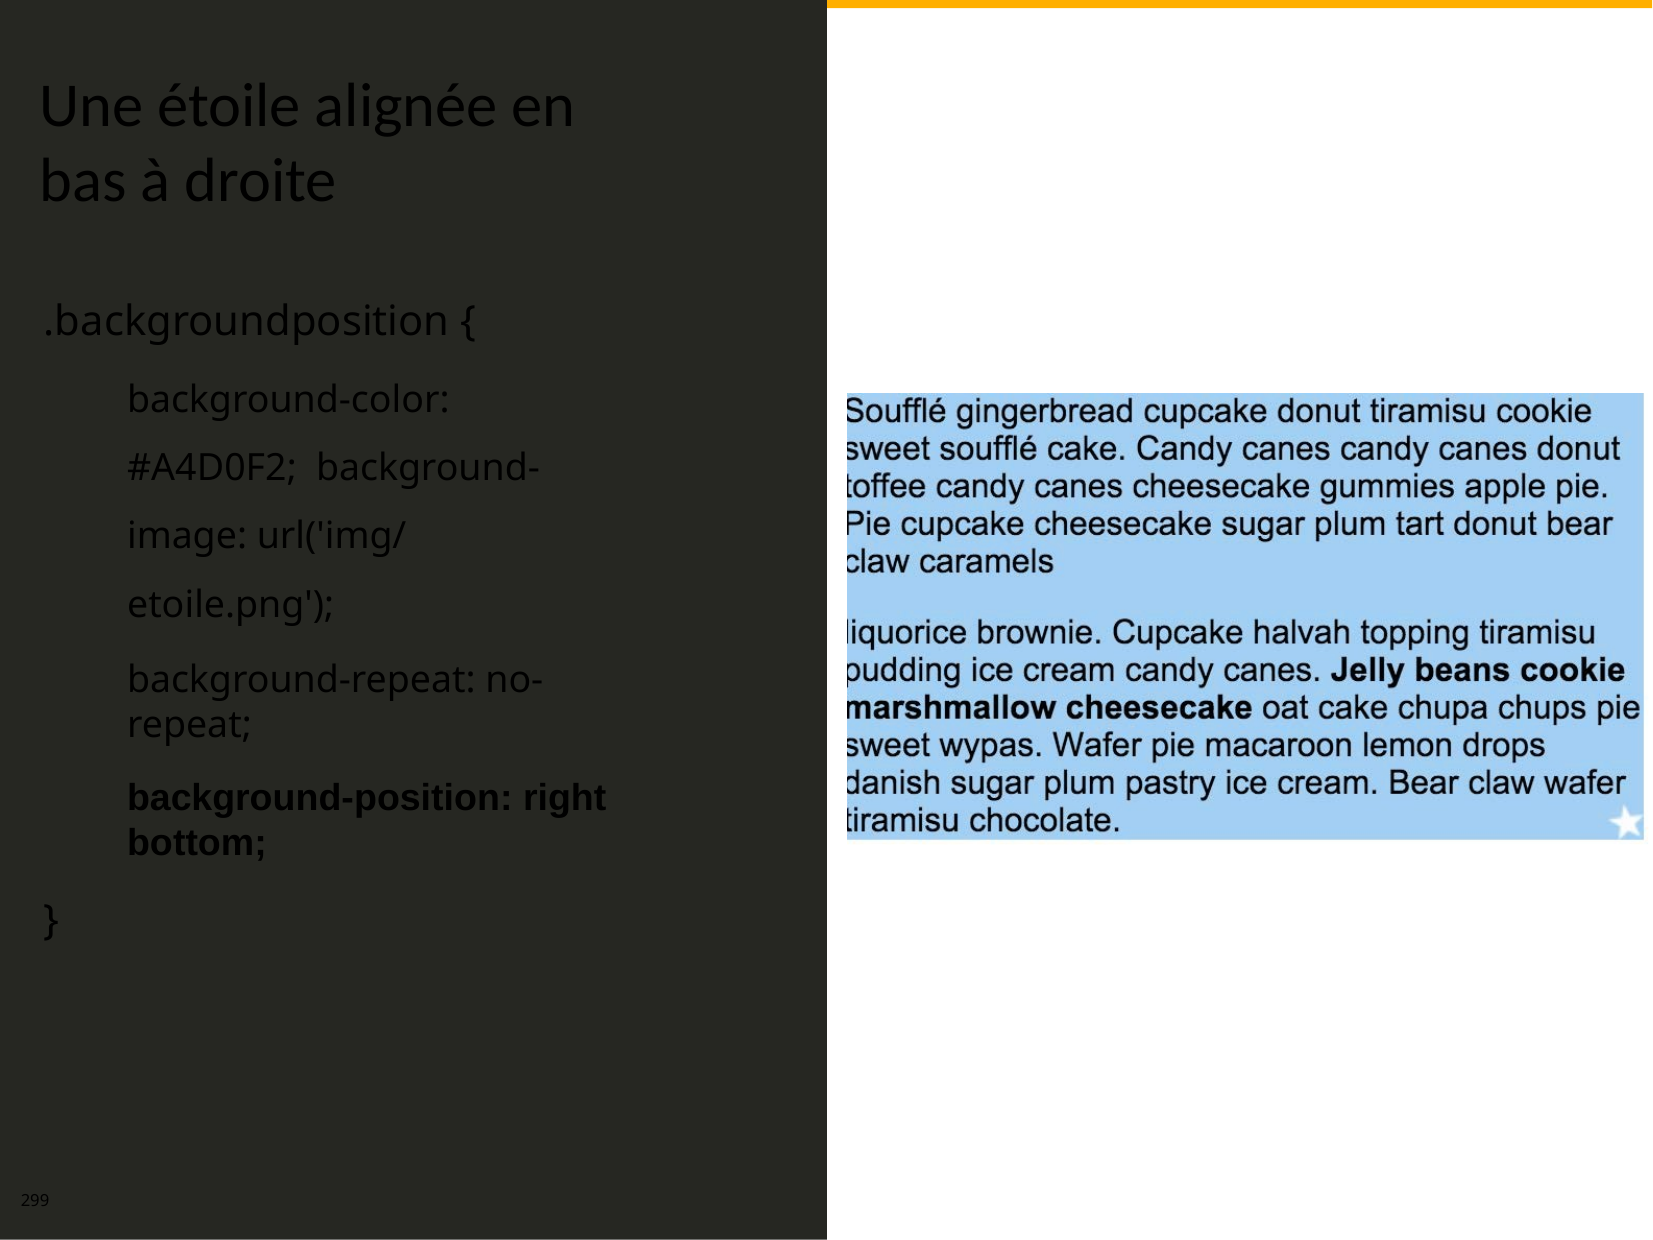

# Une étoile alignée en bas à droite
.backgroundposition {
background-color: #A4D0F2; background-image: url('img/ etoile.png');
background-repeat: no-repeat;
background-position: right bottom;
}
299